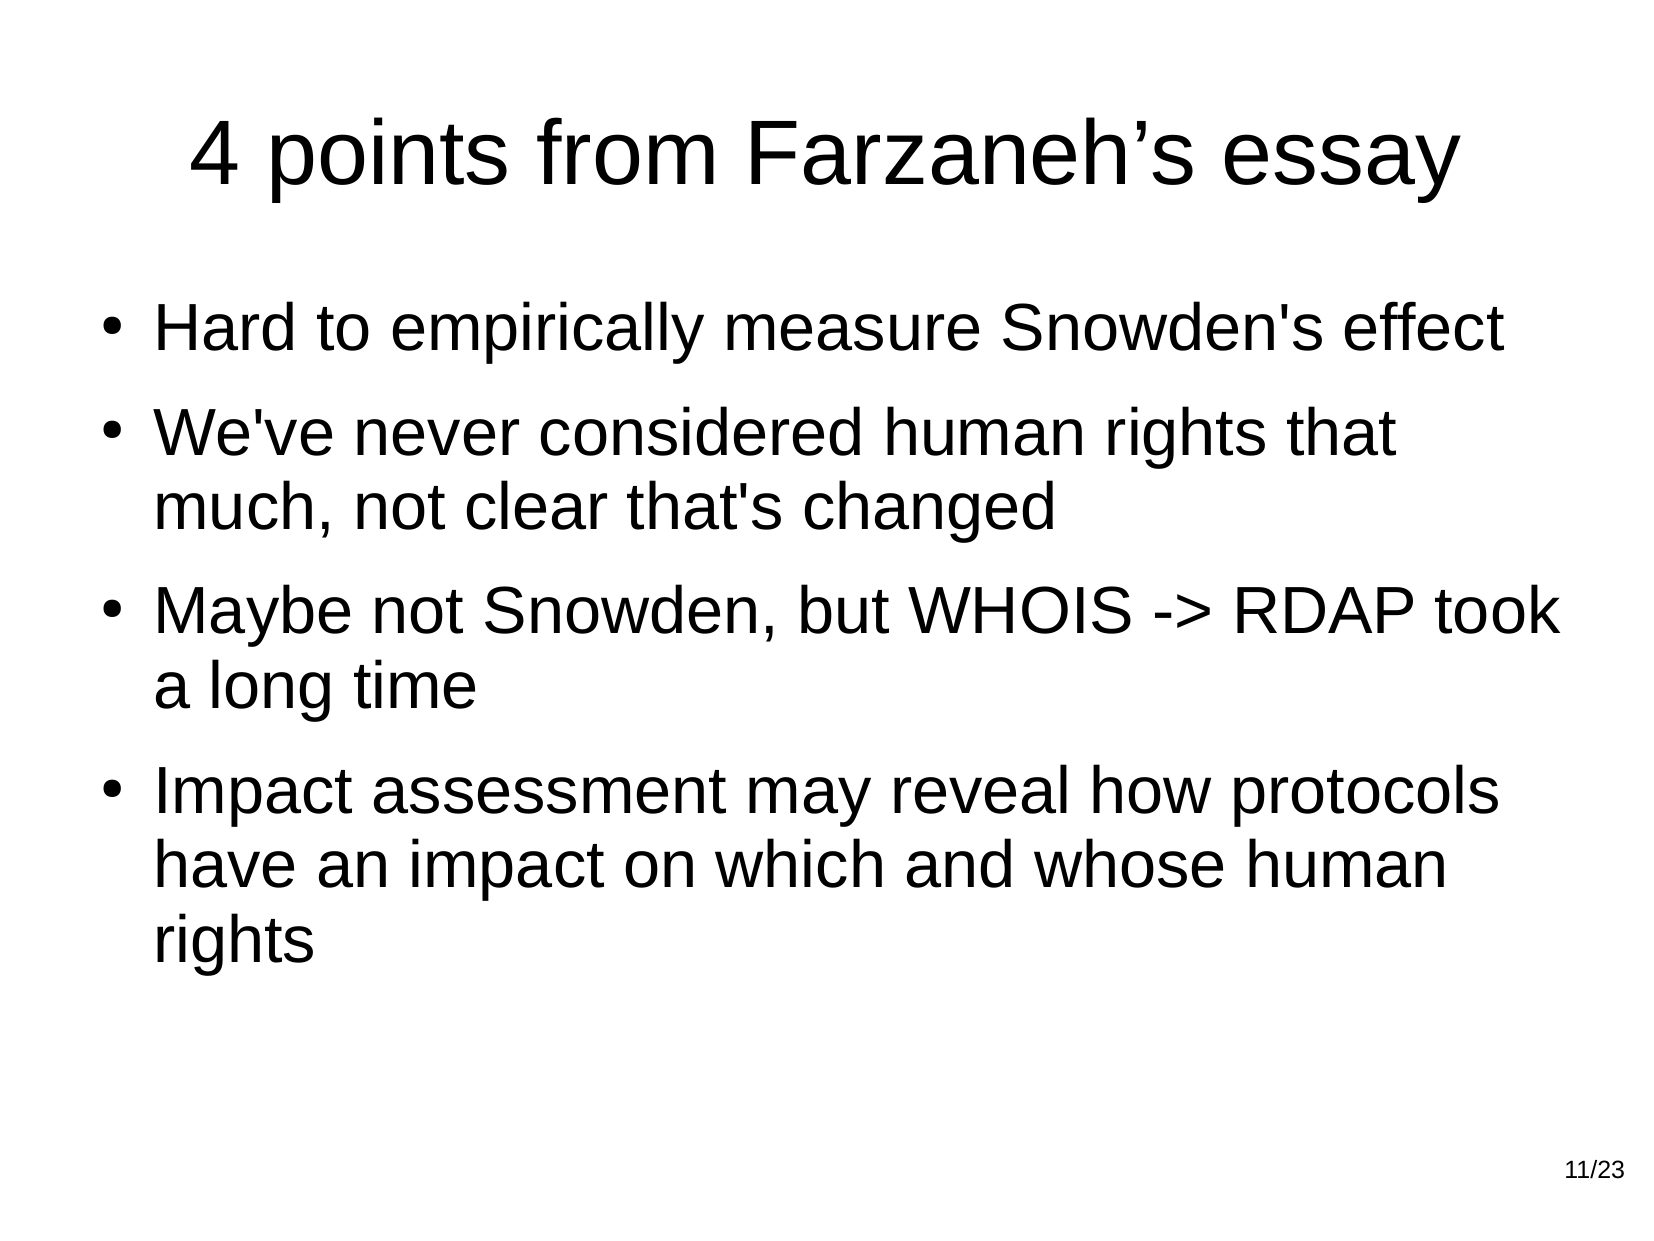

# 4 points from Farzaneh’s essay
Hard to empirically measure Snowden's effect
We've never considered human rights that much, not clear that's changed
Maybe not Snowden, but WHOIS -> RDAP took a long time
Impact assessment may reveal how protocols have an impact on which and whose human rights